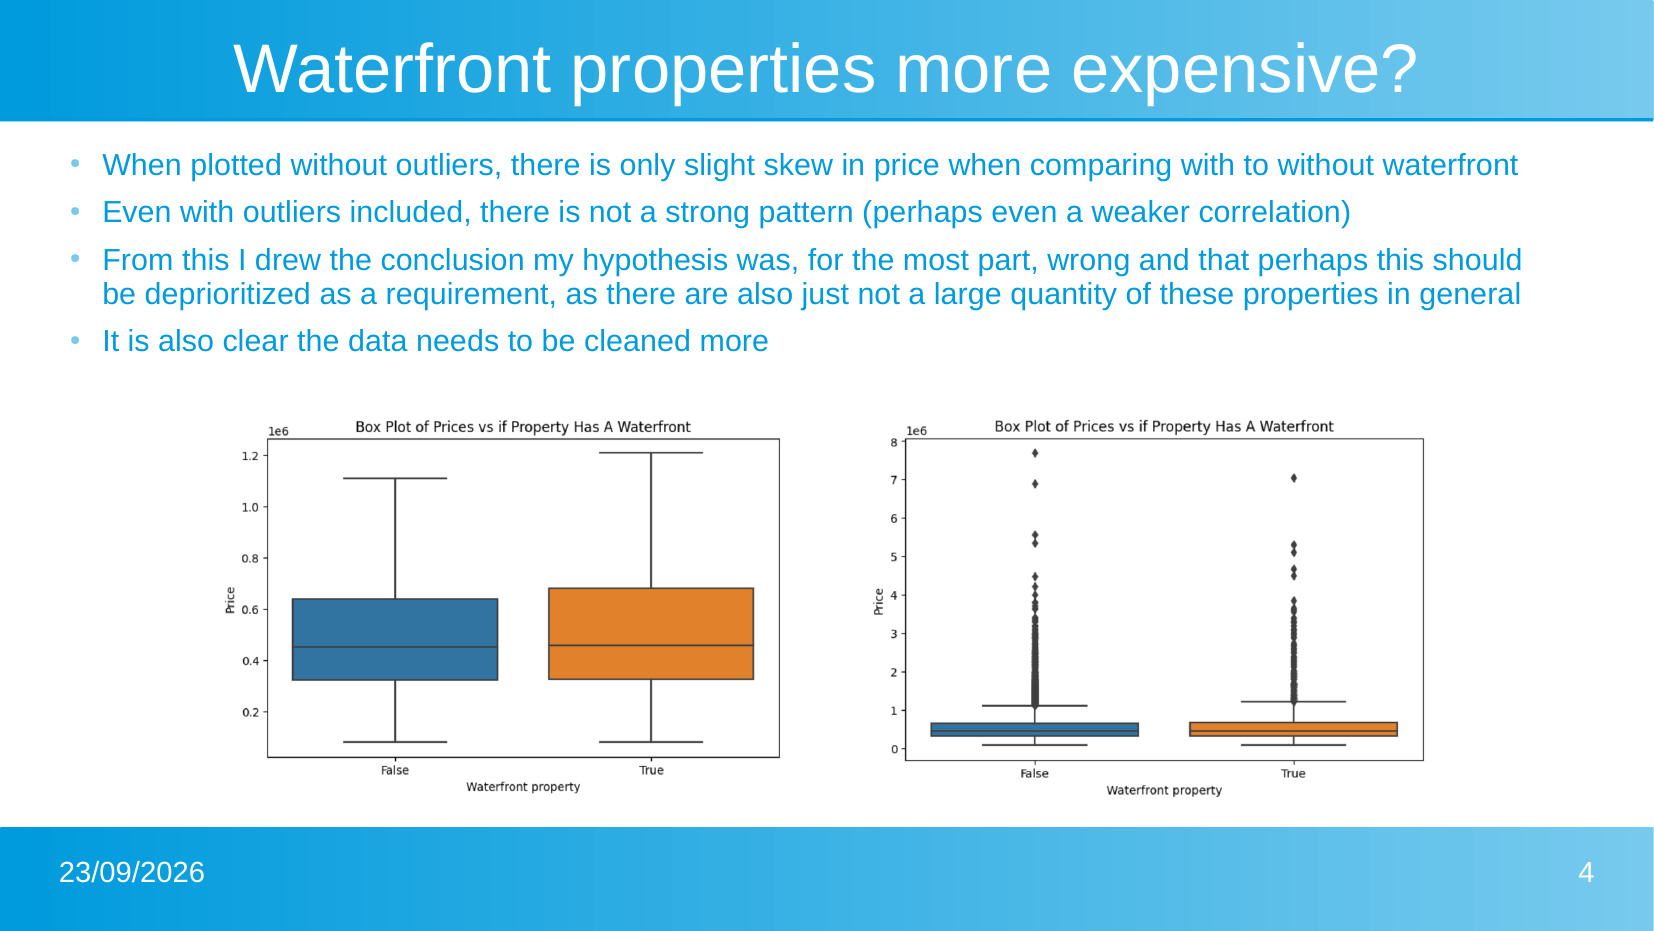

# Waterfront properties more expensive?
When plotted without outliers, there is only slight skew in price when comparing with to without waterfront
Even with outliers included, there is not a strong pattern (perhaps even a weaker correlation)
From this I drew the conclusion my hypothesis was, for the most part, wrong and that perhaps this should be deprioritized as a requirement, as there are also just not a large quantity of these properties in general
It is also clear the data needs to be cleaned more
4